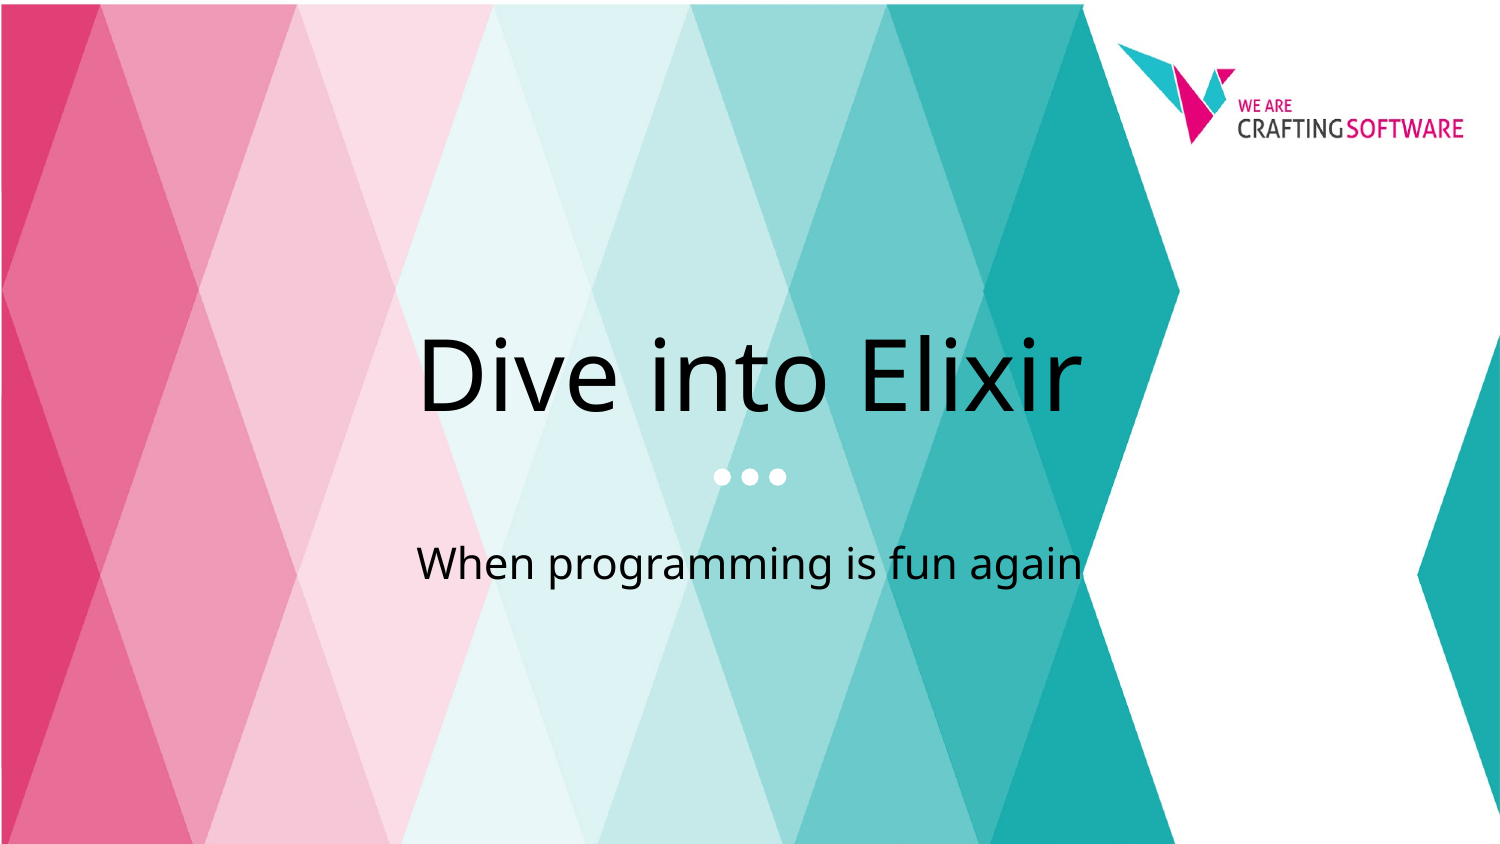

# Dive into Elixir
When programming is fun again